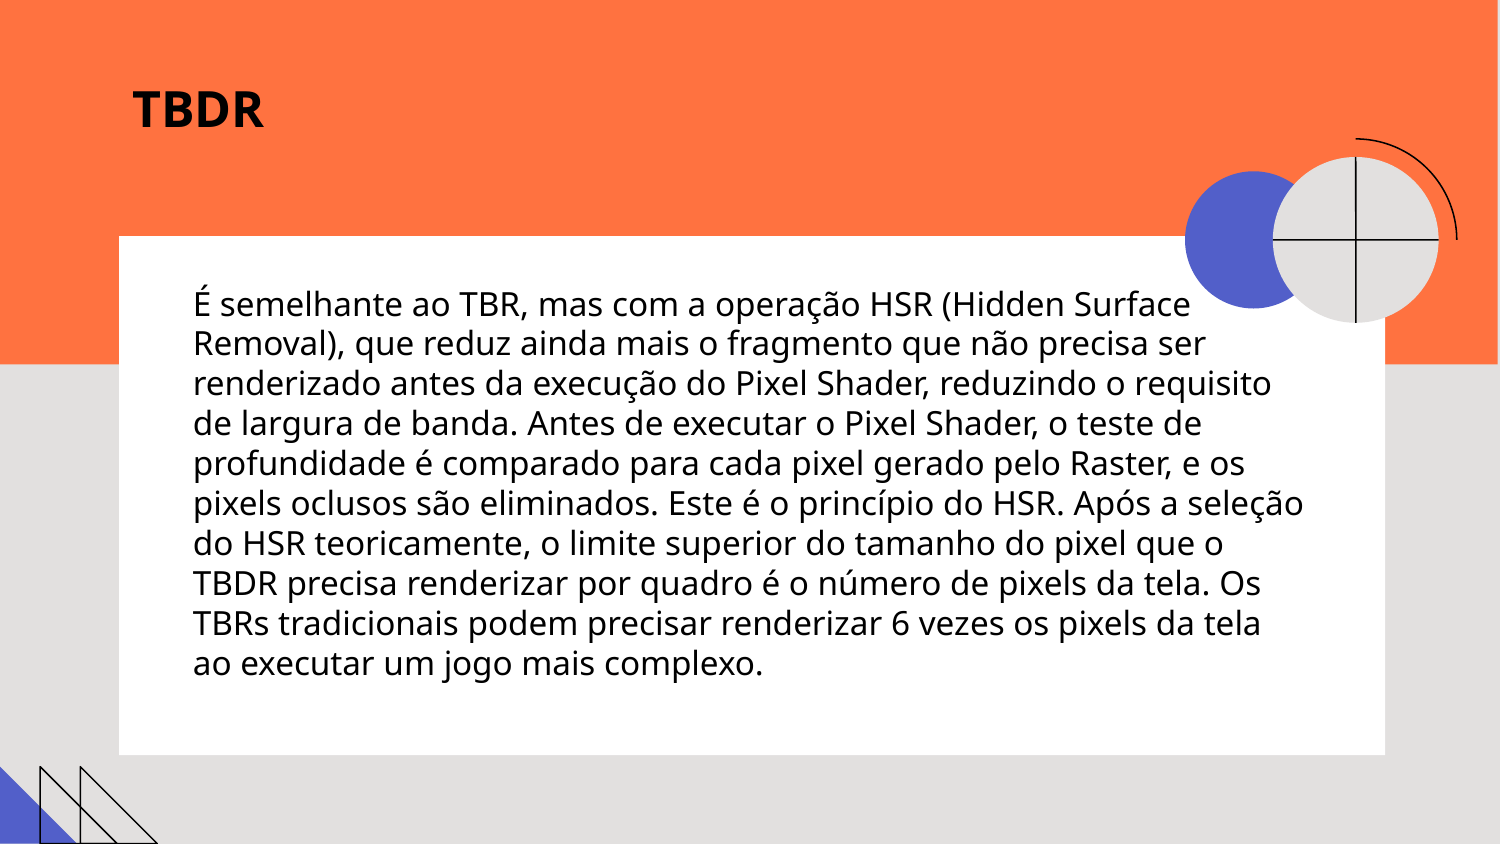

# TBDR
É semelhante ao TBR, mas com a operação HSR (Hidden Surface Removal), que reduz ainda mais o fragmento que não precisa ser renderizado antes da execução do Pixel Shader, reduzindo o requisito de largura de banda. Antes de executar o Pixel Shader, o teste de profundidade é comparado para cada pixel gerado pelo Raster, e os pixels oclusos são eliminados. Este é o princípio do HSR. Após a seleção do HSR teoricamente, o limite superior do tamanho do pixel que o TBDR precisa renderizar por quadro é o número de pixels da tela. Os TBRs tradicionais podem precisar renderizar 6 vezes os pixels da tela ao executar um jogo mais complexo.